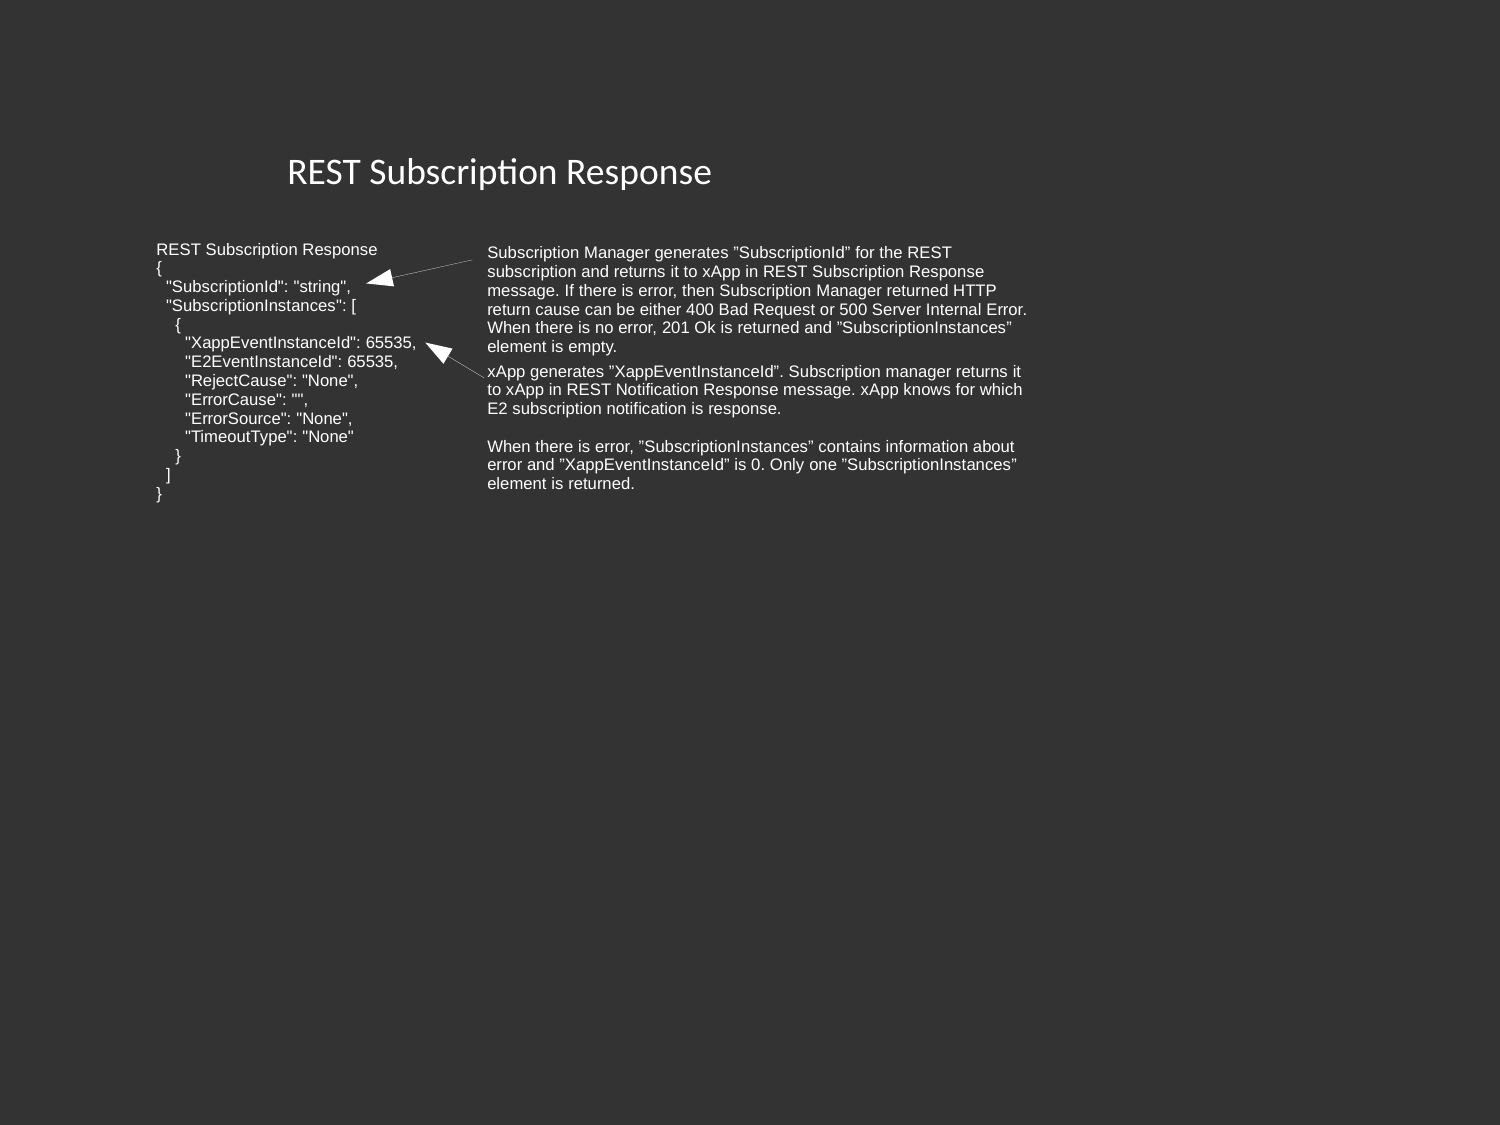

# REST Subscription Response
REST Subscription Response
{
 "SubscriptionId": "string",
 "SubscriptionInstances": [
 {
 "XappEventInstanceId": 65535,
 "E2EventInstanceId": 65535,
 "RejectCause": "None",
 "ErrorCause": "",
 "ErrorSource": "None",
 "TimeoutType": "None"
 }
 ]
}
Subscription Manager generates ”SubscriptionId” for the REST subscription and returns it to xApp in REST Subscription Response message. If there is error, then Subscription Manager returned HTTP return cause can be either 400 Bad Request or 500 Server Internal Error. When there is no error, 201 Ok is returned and ”SubscriptionInstances” element is empty.
xApp generates ”XappEventInstanceId”. Subscription manager returns it to xApp in REST Notification Response message. xApp knows for which E2 subscription notification is response.
When there is error, ”SubscriptionInstances” contains information about error and ”XappEventInstanceId” is 0. Only one ”SubscriptionInstances” element is returned.